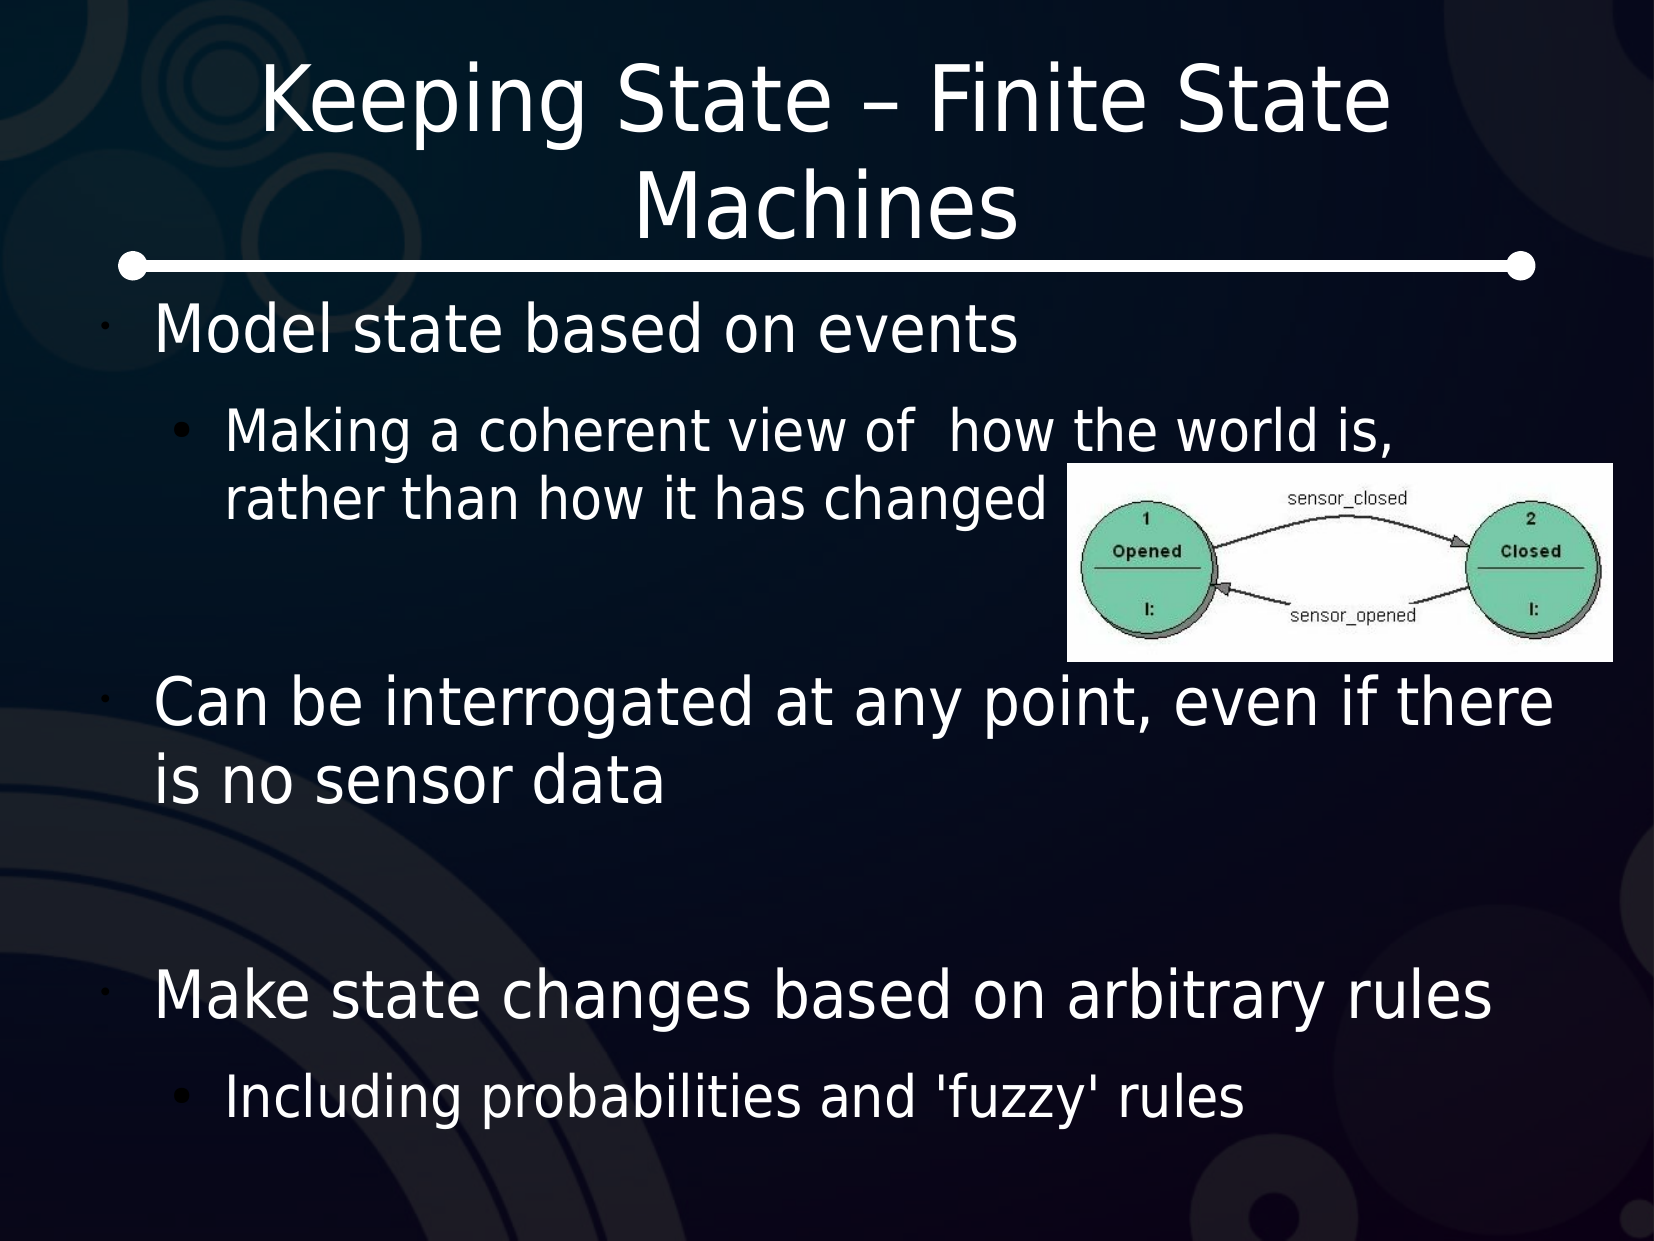

# Keeping State – Finite State Machines
Model state based on events
Making a coherent view of how the world is, rather than how it has changed
Can be interrogated at any point, even if there is no sensor data
Make state changes based on arbitrary rules
Including probabilities and 'fuzzy' rules